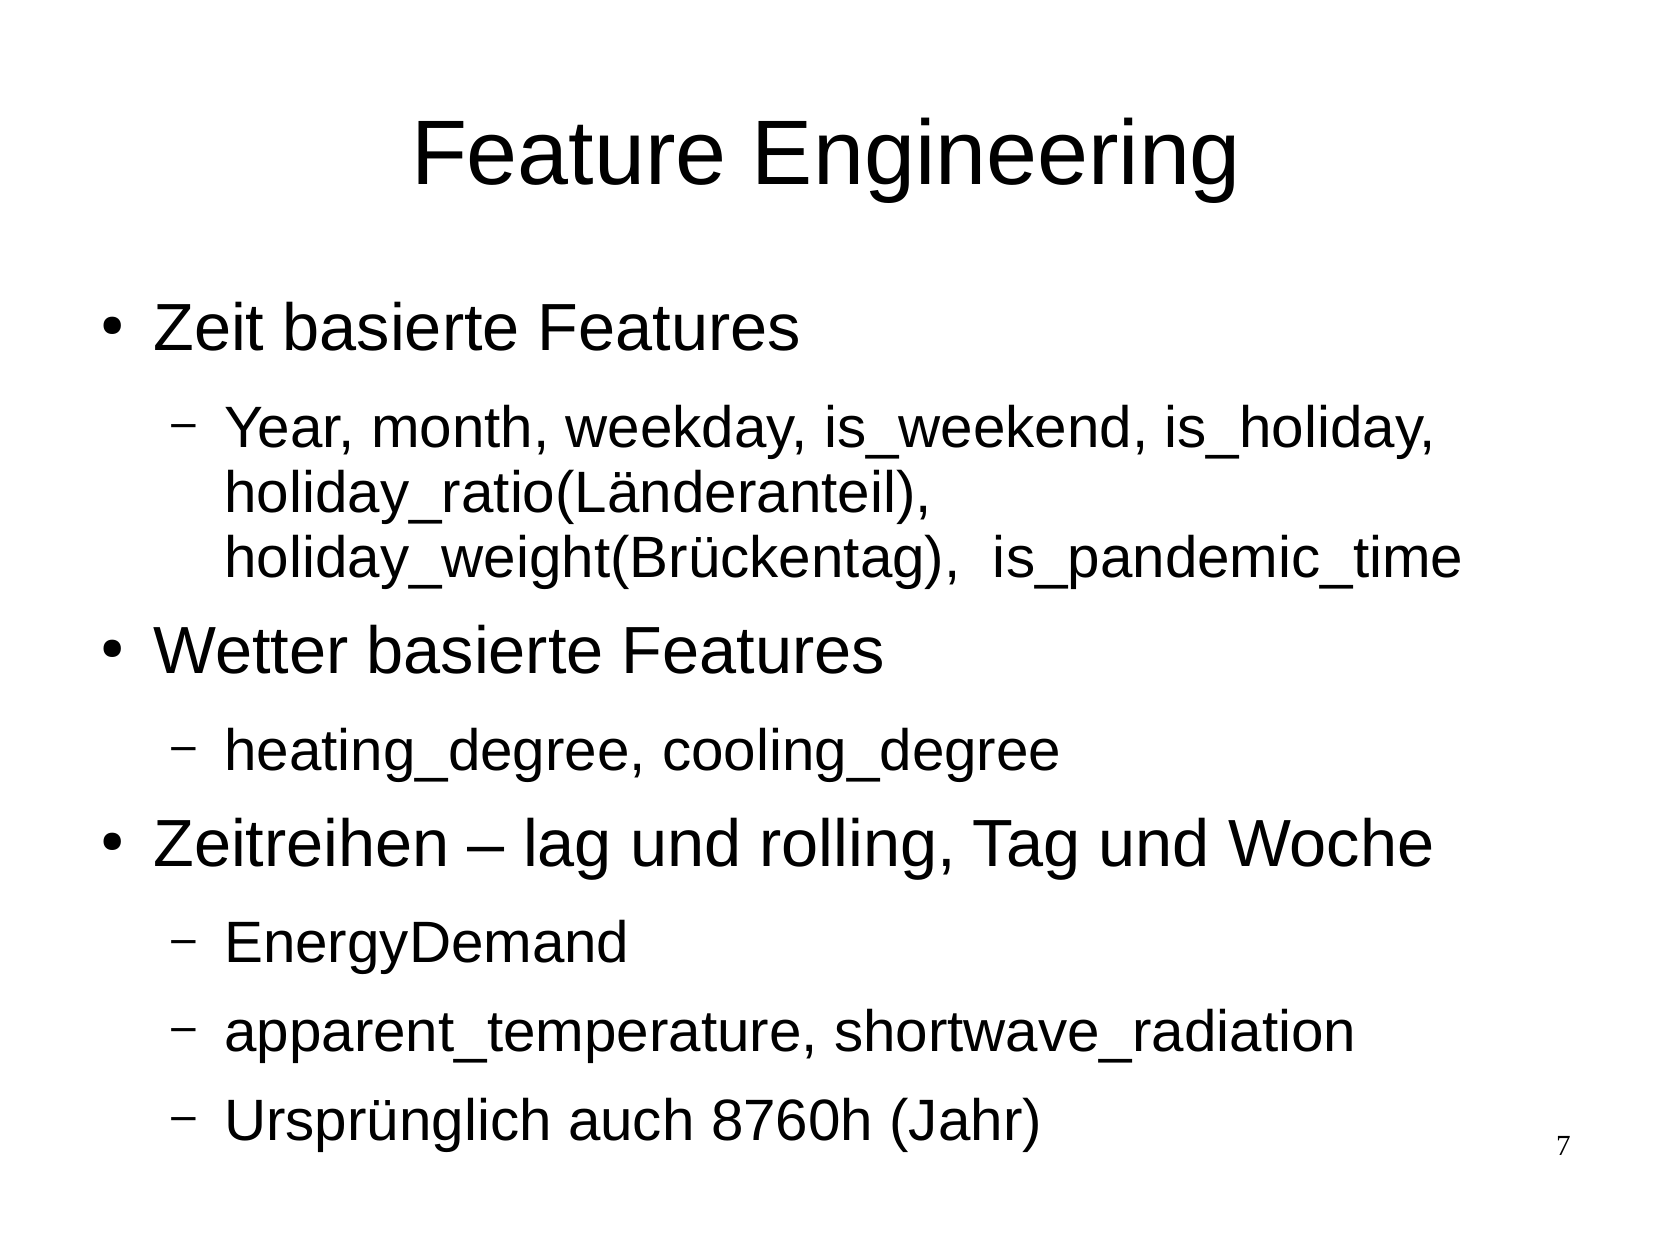

# Feature Engineering
Zeit basierte Features
Year, month, weekday, is_weekend, is_holiday, holiday_ratio(Länderanteil), holiday_weight(Brückentag), is_pandemic_time
Wetter basierte Features
heating_degree, cooling_degree
Zeitreihen – lag und rolling, Tag und Woche
EnergyDemand
apparent_temperature, shortwave_radiation
Ursprünglich auch 8760h (Jahr)
7